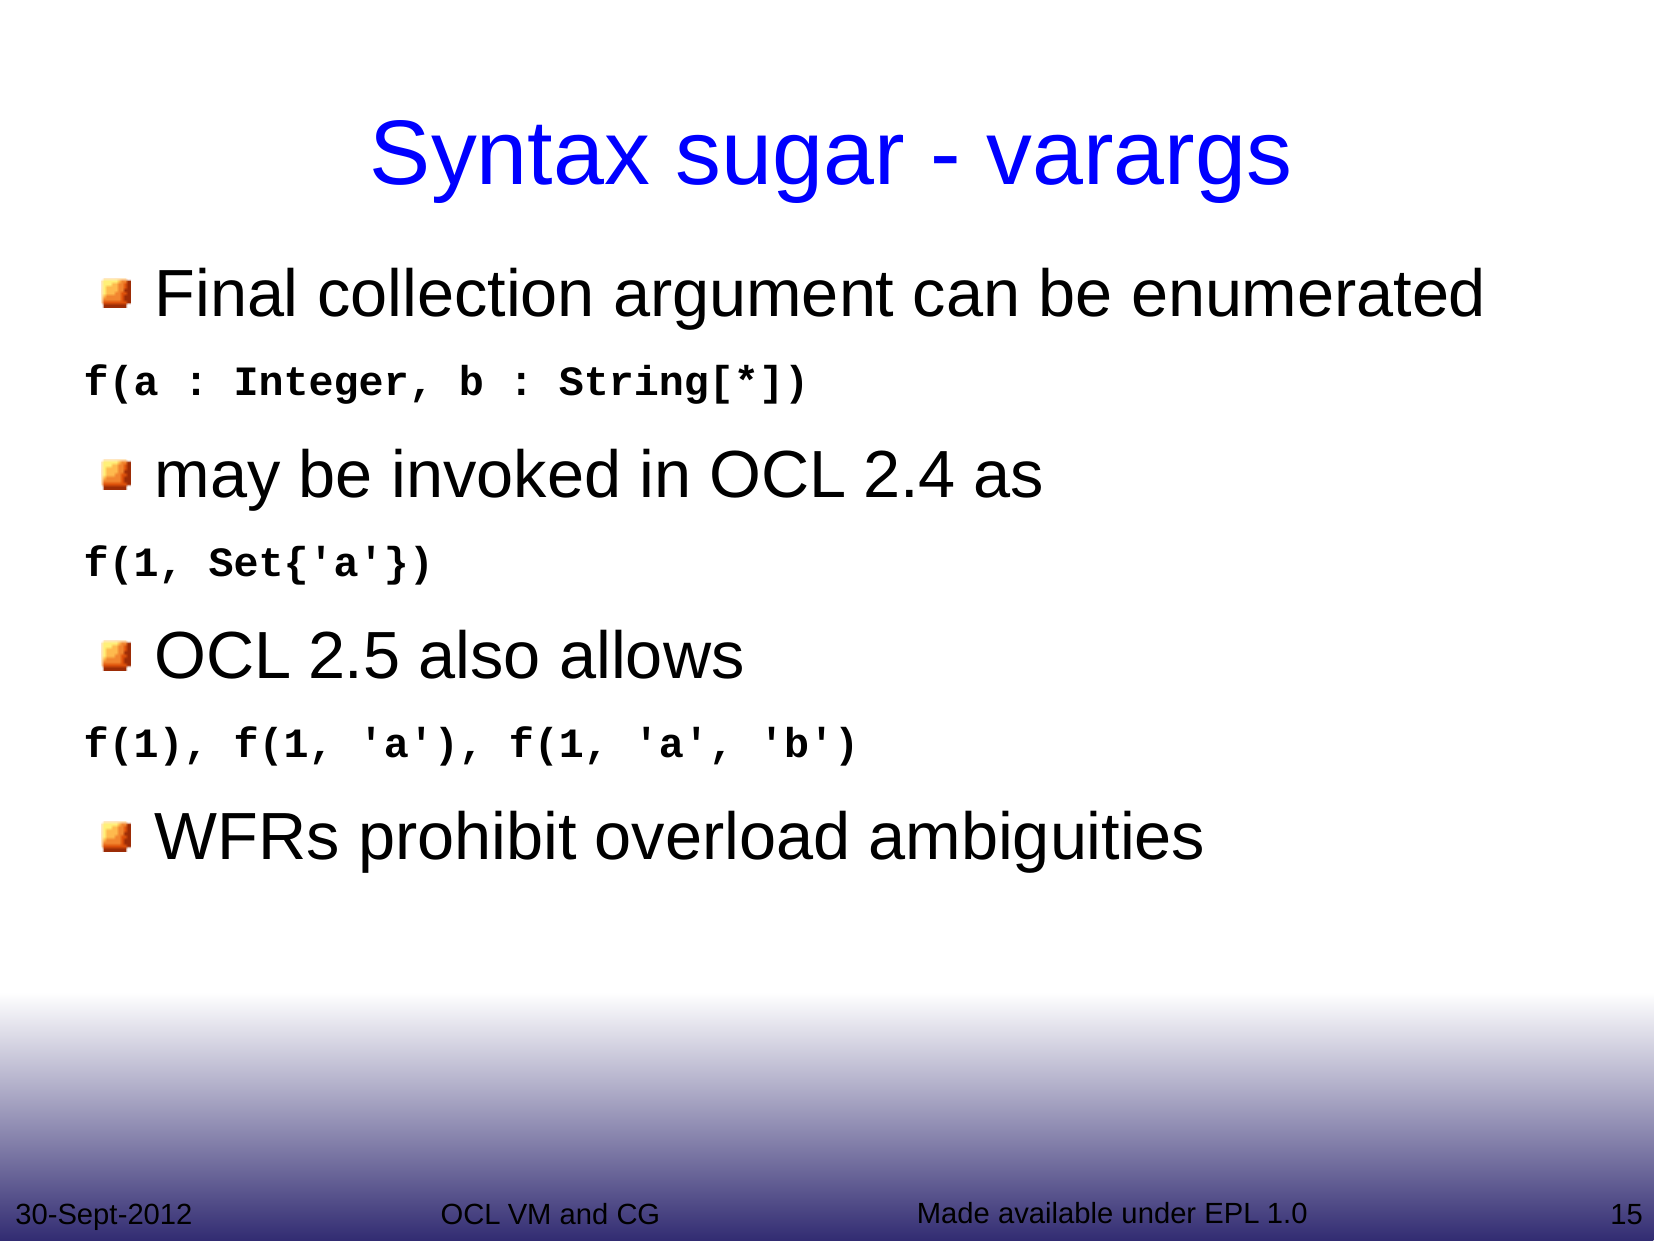

# Syntax sugar - varargs
Final collection argument can be enumerated
f(a : Integer, b : String[*])
may be invoked in OCL 2.4 as
f(1, Set{'a'})
OCL 2.5 also allows
f(1), f(1, 'a'), f(1, 'a', 'b')
WFRs prohibit overload ambiguities
30-Sept-2012
OCL VM and CG
15